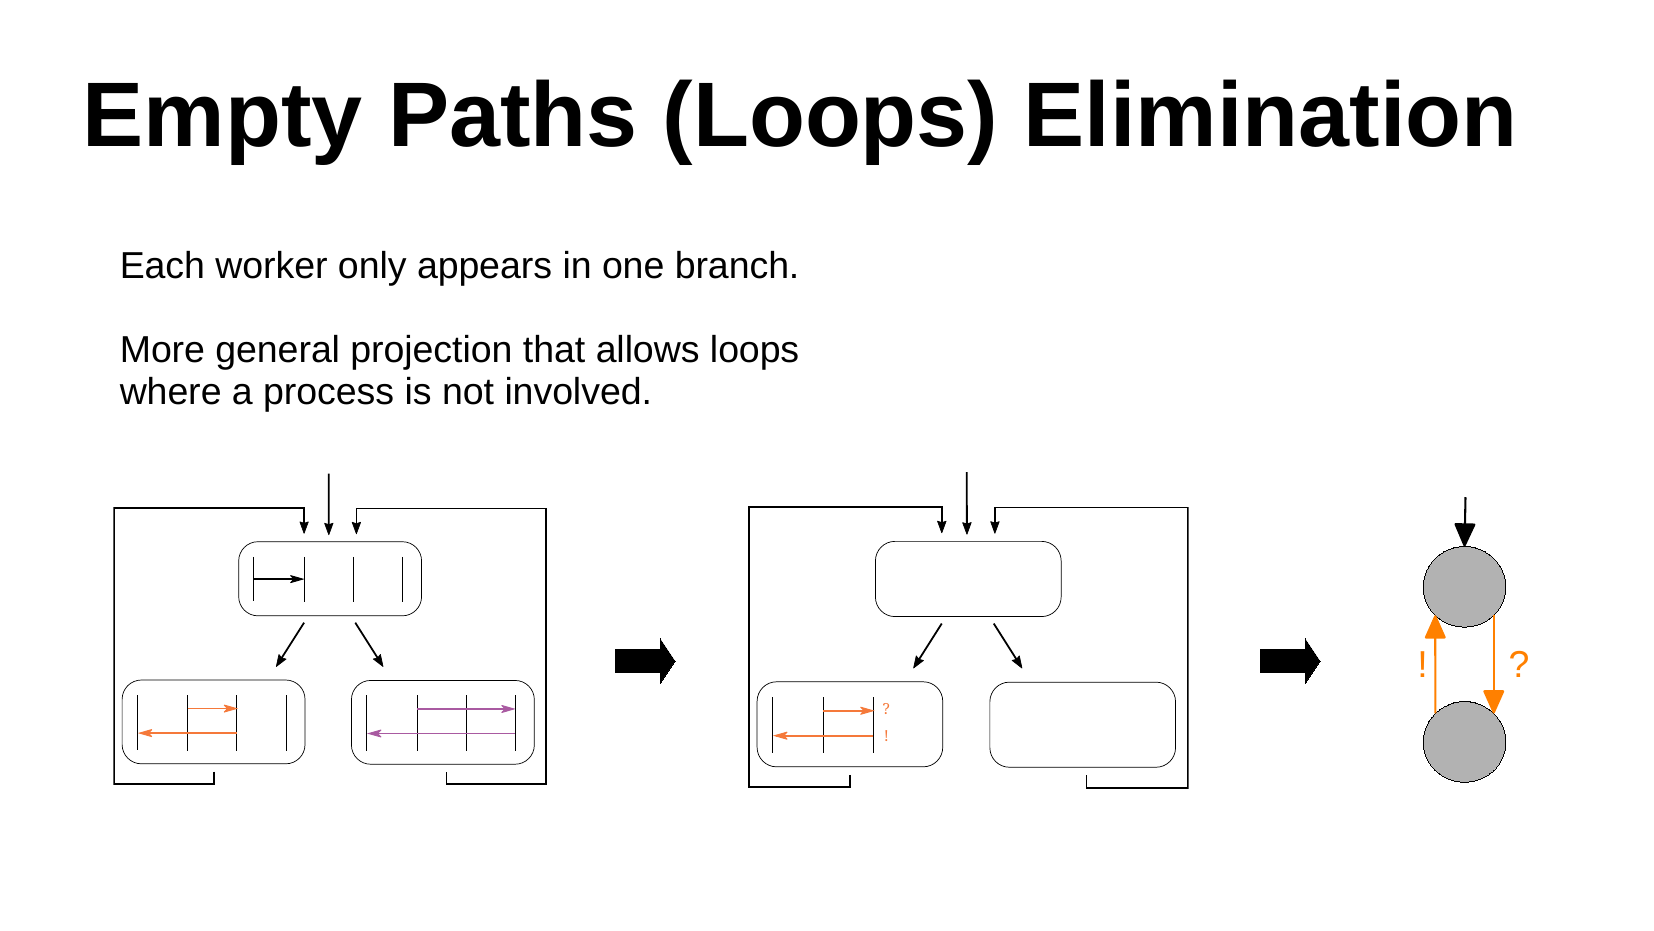

# Empty Paths (Loops) Elimination
Each worker only appears in one branch.
More general projection that allows loops where a process is not involved.
!
?